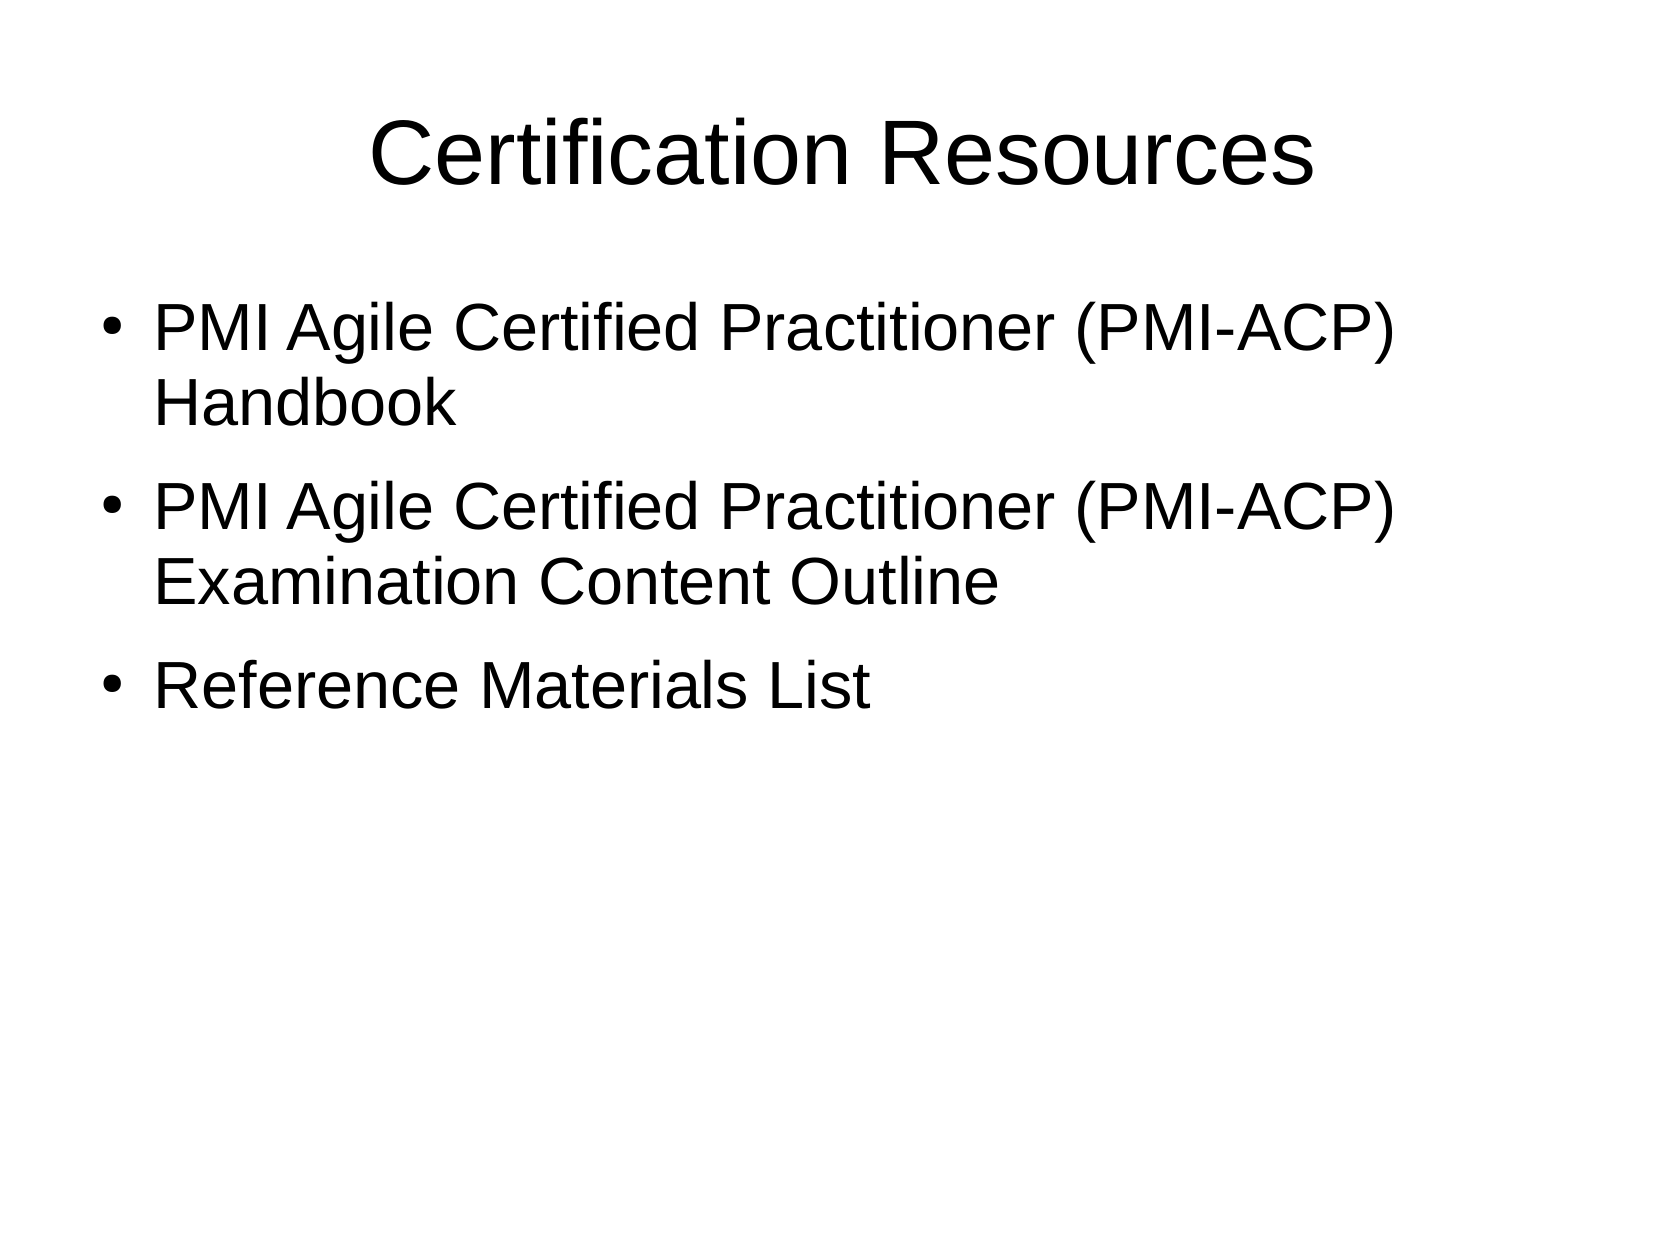

# Certification Resources
PMI Agile Certified Practitioner (PMI-ACP) Handbook
PMI Agile Certified Practitioner (PMI-ACP) Examination Content Outline
Reference Materials List